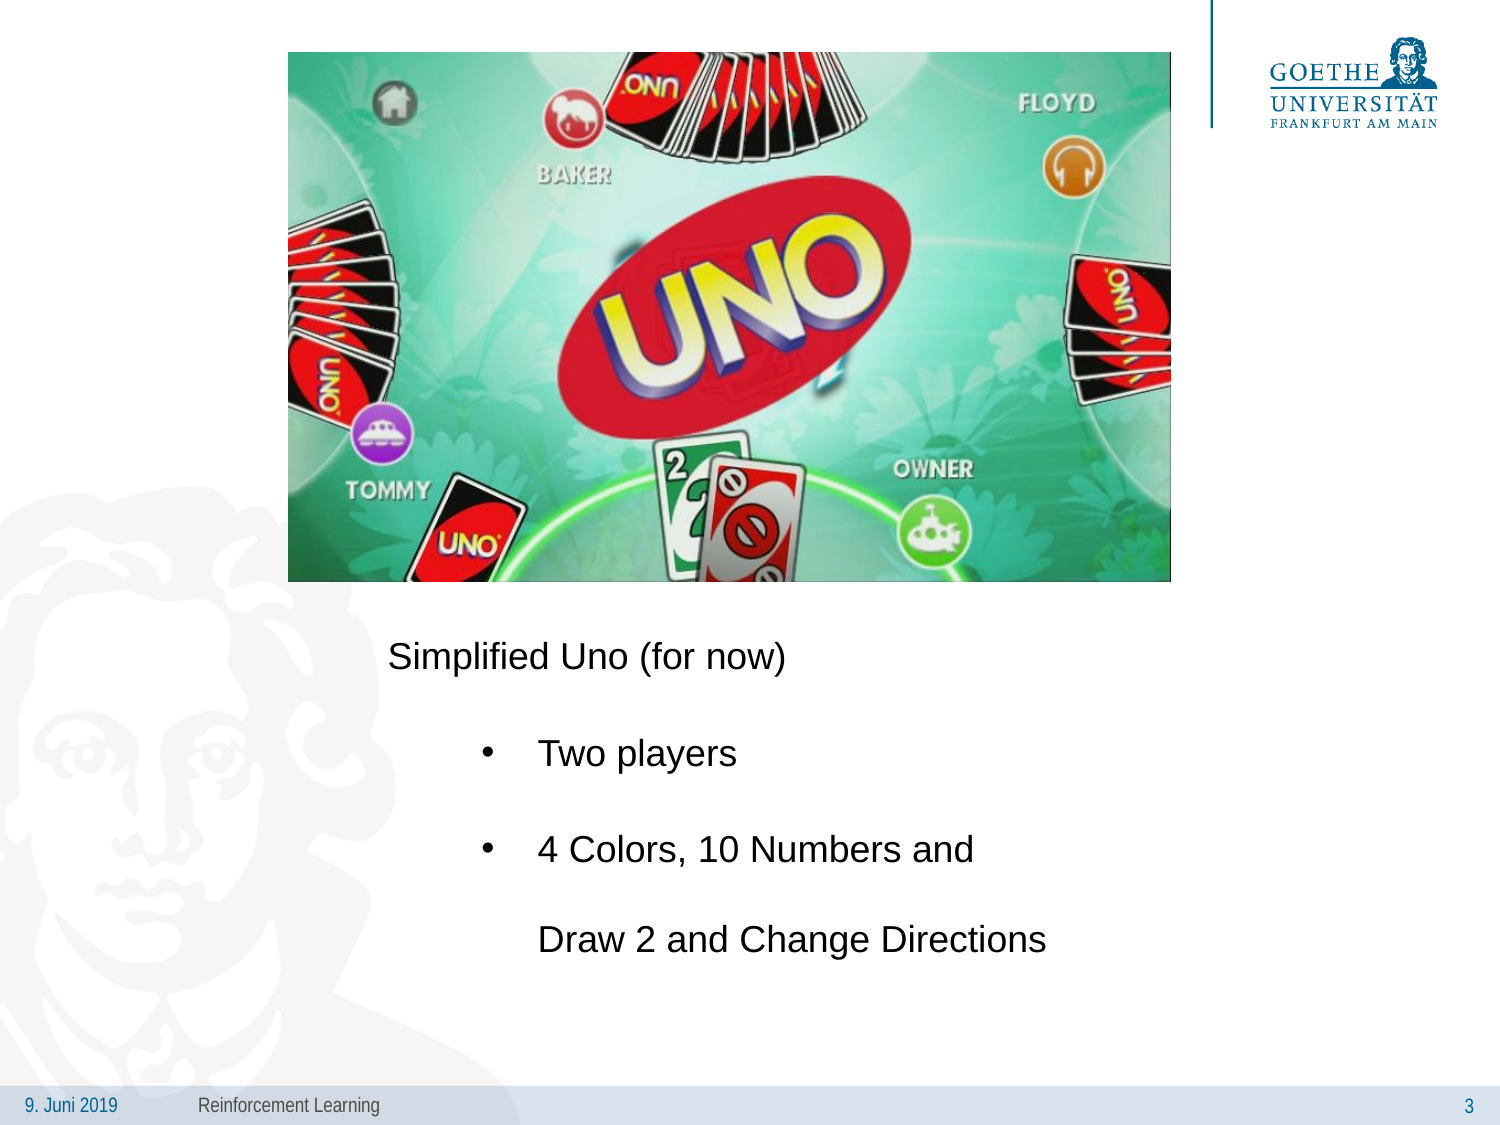

# Simplified Uno (for now)
Two players
4 Colors, 10 Numbers and Draw 2 and Change Directions
Reinforcement Learning